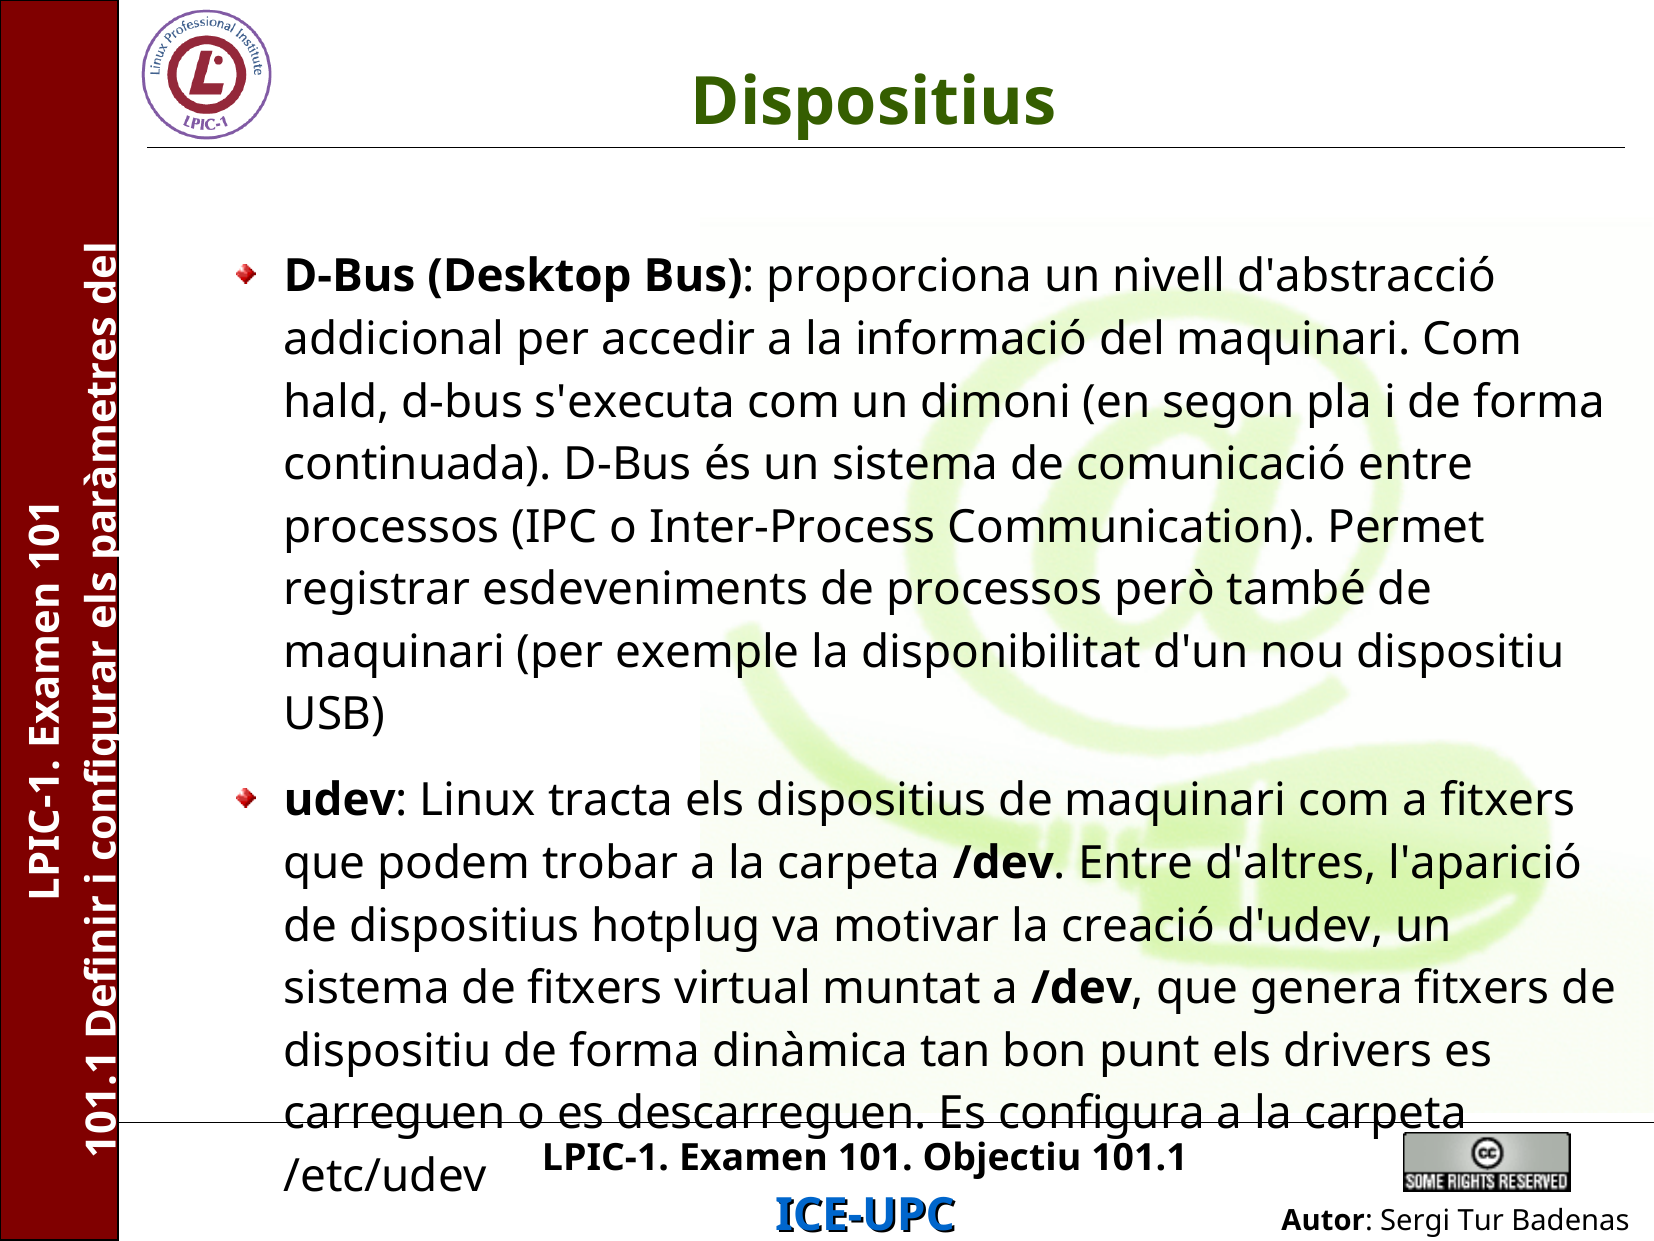

# Dispositius
D-Bus (Desktop Bus): proporciona un nivell d'abstracció addicional per accedir a la informació del maquinari. Com hald, d-bus s'executa com un dimoni (en segon pla i de forma continuada). D-Bus és un sistema de comunicació entre processos (IPC o Inter-Process Communication). Permet registrar esdeveniments de processos però també de maquinari (per exemple la disponibilitat d'un nou dispositiu USB)
udev: Linux tracta els dispositius de maquinari com a fitxers que podem trobar a la carpeta /dev. Entre d'altres, l'aparició de dispositius hotplug va motivar la creació d'udev, un sistema de fitxers virtual muntat a /dev, que genera fitxers de dispositiu de forma dinàmica tan bon punt els drivers es carreguen o es descarreguen. Es configura a la carpeta /etc/udev